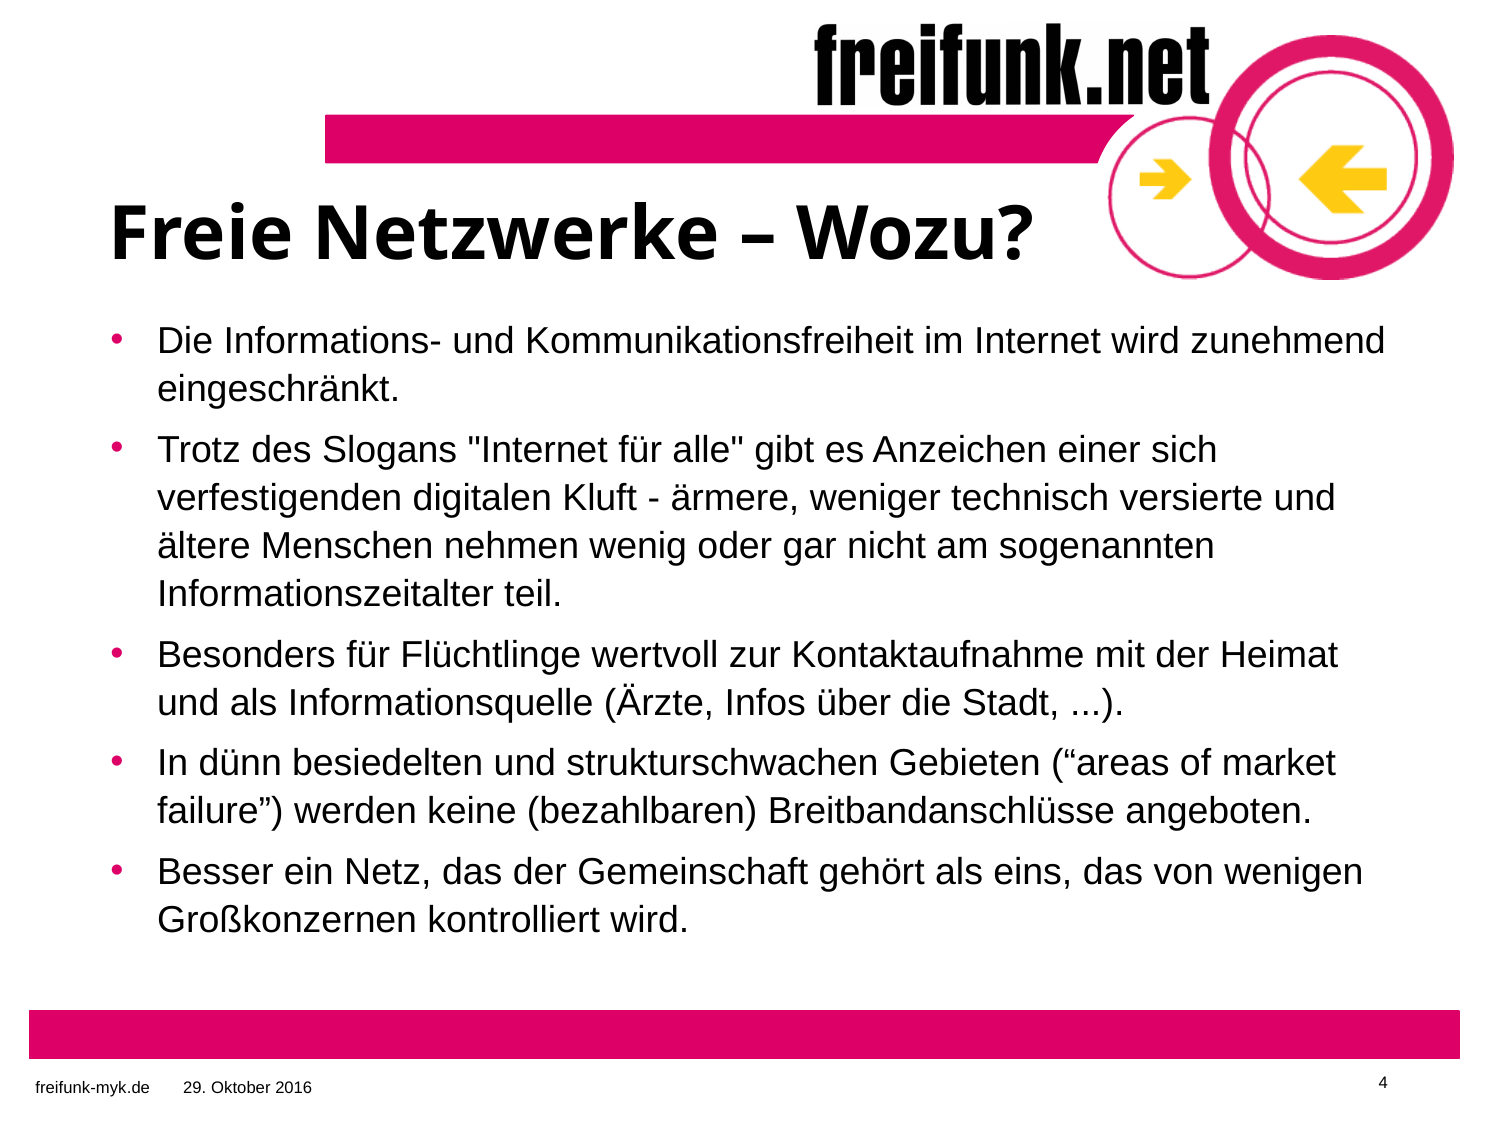

# Freie Netzwerke – Wozu?
Die Informations- und Kommunikationsfreiheit im Internet wird zunehmend eingeschränkt.
Trotz des Slogans "Internet für alle" gibt es Anzeichen einer sich verfestigenden digitalen Kluft - ärmere, weniger technisch versierte und ältere Menschen nehmen wenig oder gar nicht am sogenannten Informationszeitalter teil.
Besonders für Flüchtlinge wertvoll zur Kontaktaufnahme mit der Heimat und als Informationsquelle (Ärzte, Infos über die Stadt, ...).
In dünn besiedelten und strukturschwachen Gebieten (“areas of market failure”) werden keine (bezahlbaren) Breitbandanschlüsse angeboten.
Besser ein Netz, das der Gemeinschaft gehört als eins, das von wenigen Großkonzernen kontrolliert wird.
4
freifunk-myk.de